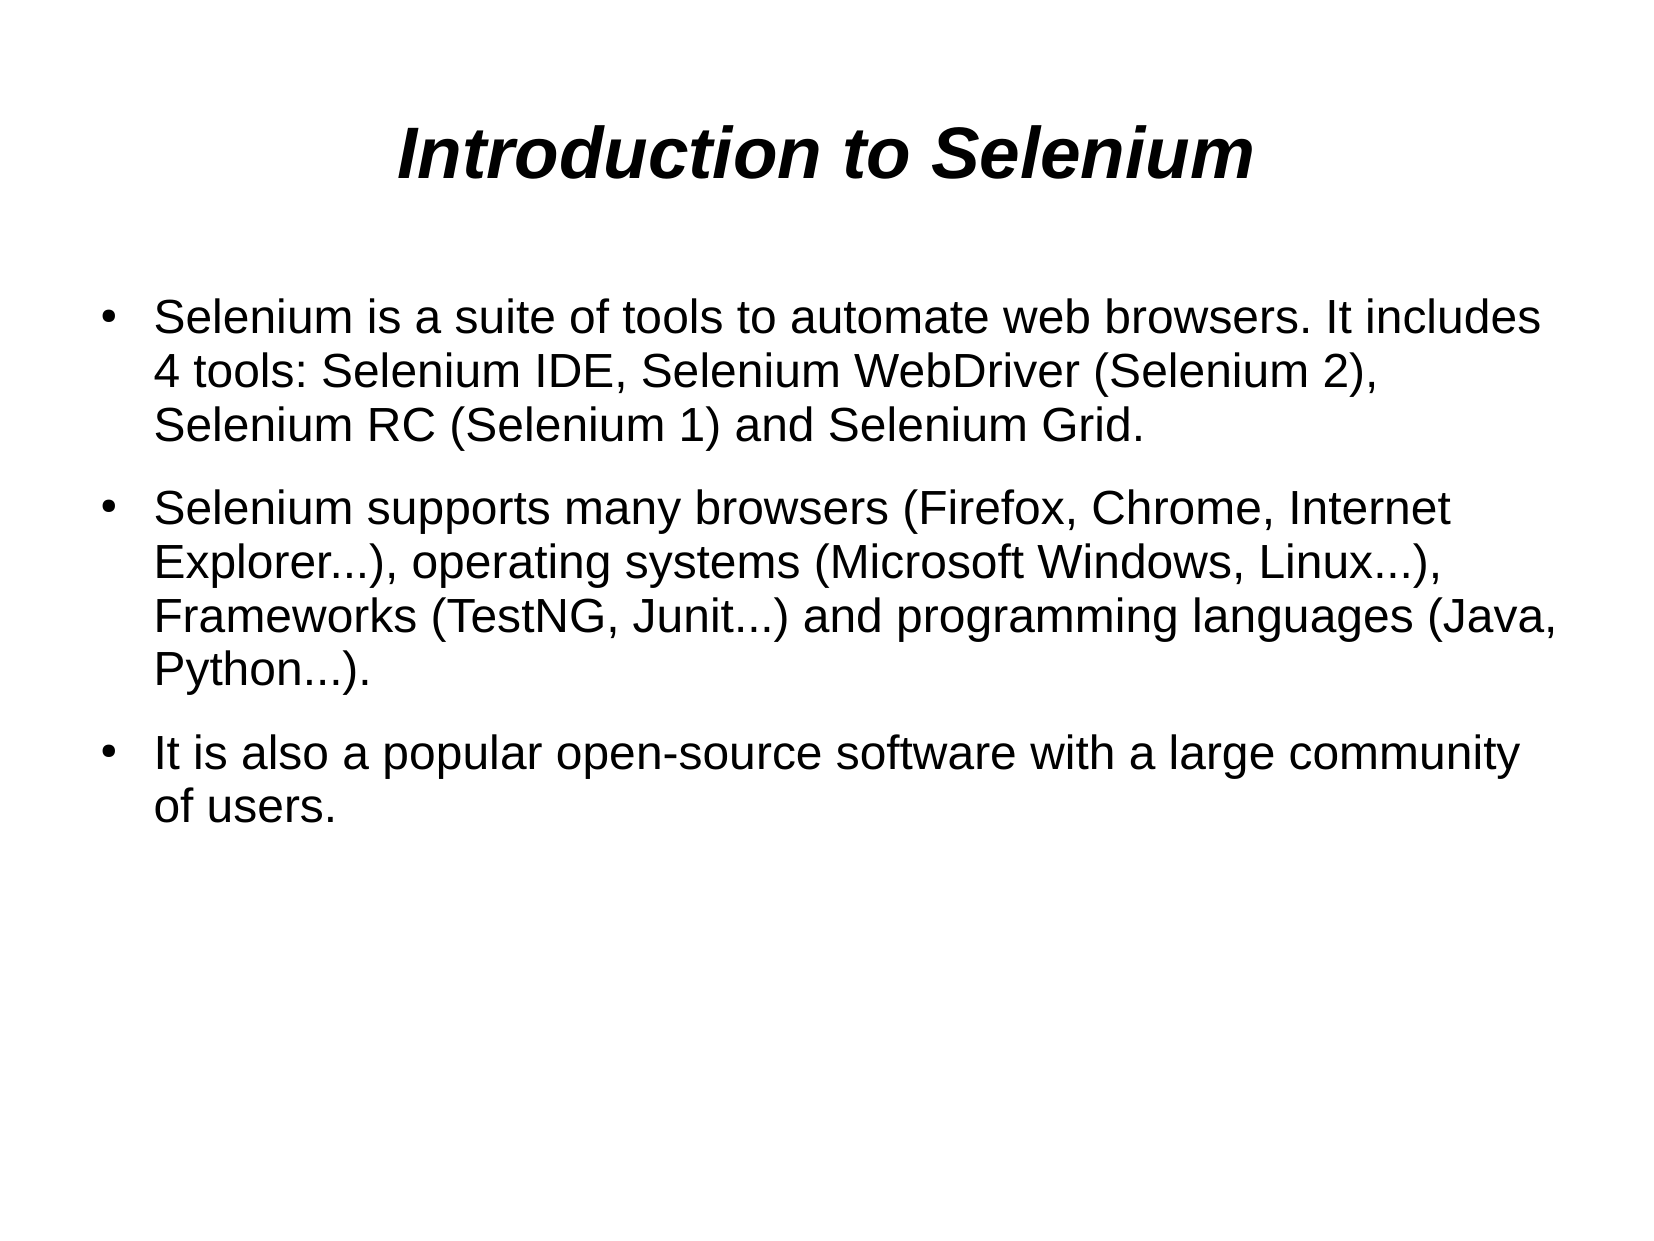

# Introduction to Selenium
Selenium is a suite of tools to automate web browsers. It includes 4 tools: Selenium IDE, Selenium WebDriver (Selenium 2), Selenium RC (Selenium 1) and Selenium Grid.
Selenium supports many browsers (Firefox, Chrome, Internet Explorer...), operating systems (Microsoft Windows, Linux...), Frameworks (TestNG, Junit...) and programming languages (Java, Python...).
It is also a popular open-source software with a large community of users.